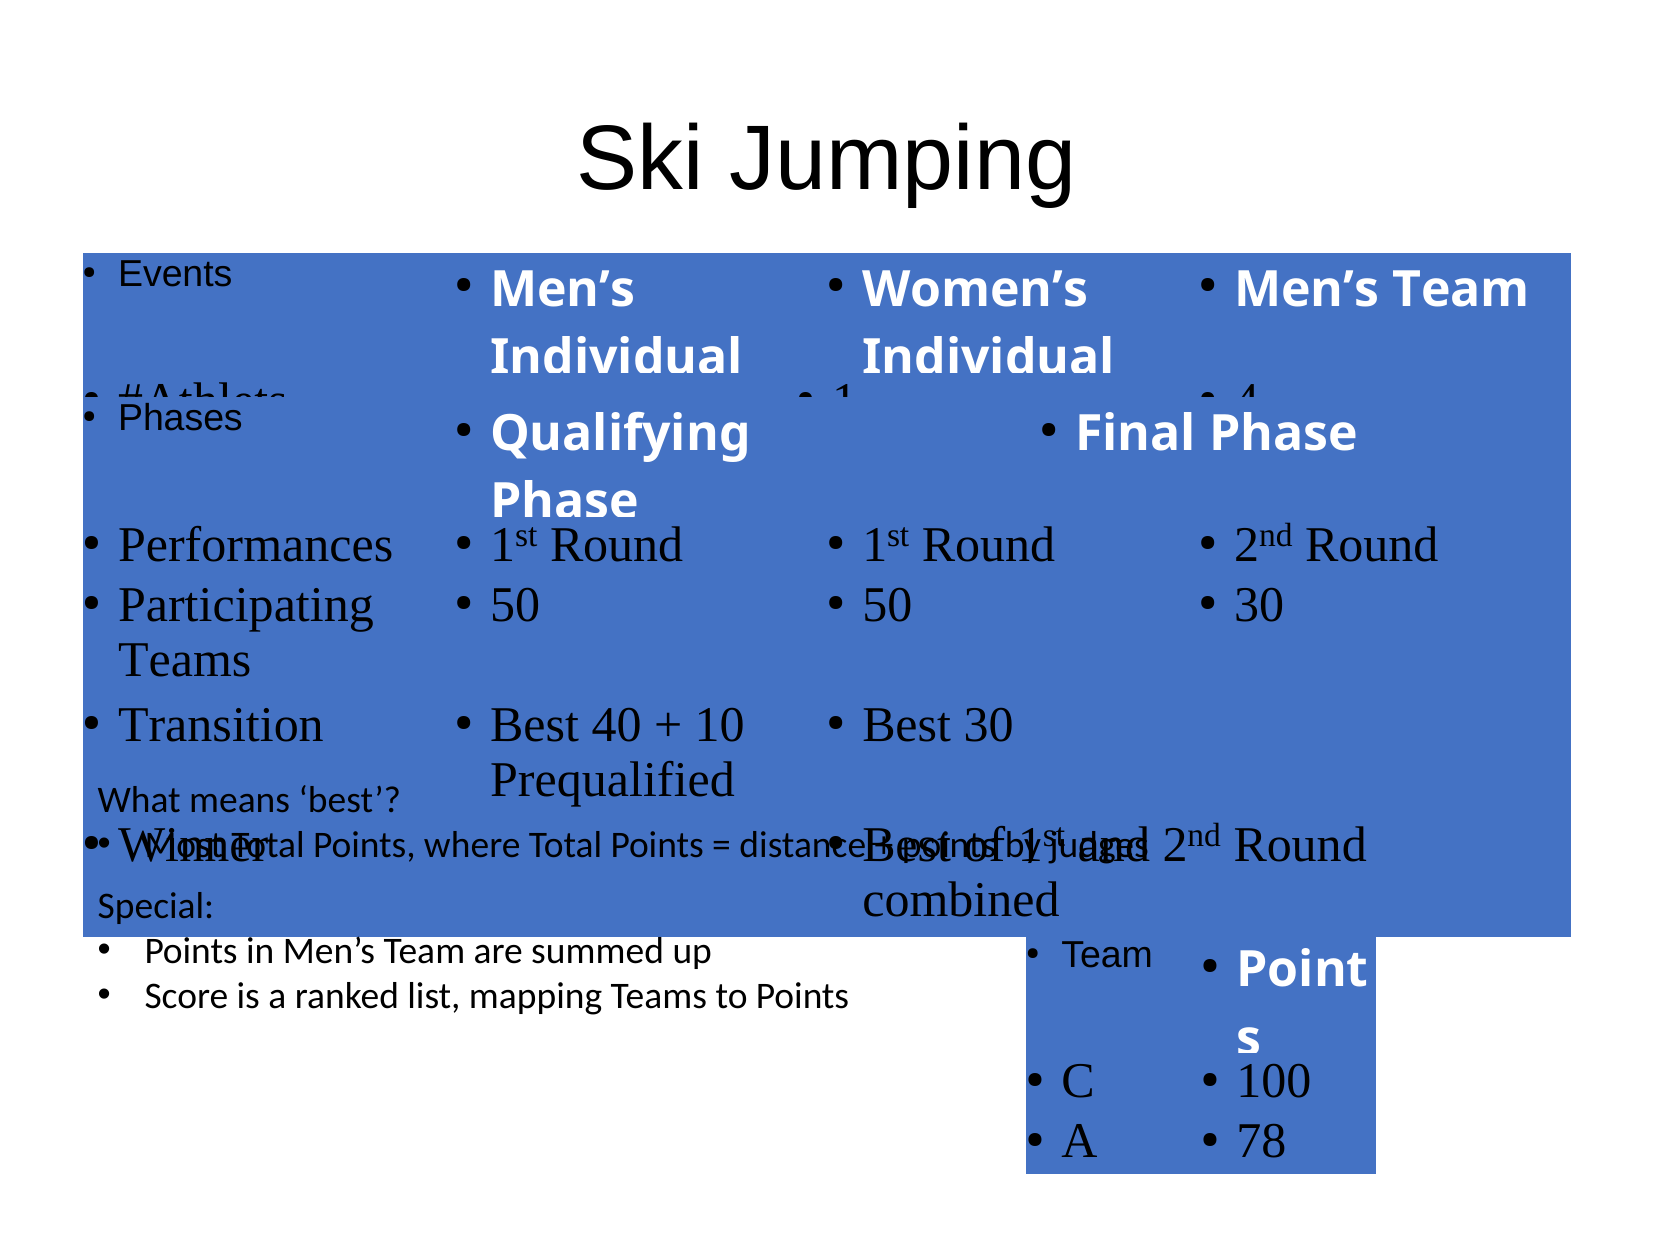

# Ski Jumping
| Events | Men’s Individual | Women’s Individual | Men’s Team |
| --- | --- | --- | --- |
| #Athlets | 1 | | 4 |
| Phases | Qualifying Phase | Final Phase | |
| --- | --- | --- | --- |
| Performances | 1st Round | 1st Round | 2nd Round |
| Participating Teams | 50 | 50 | 30 |
| Transition | Best 40 + 10 Prequalified | Best 30 | |
| Winner | | Best of 1st and 2nd Round combined | |
What means ‘best’?
Most Total Points, where Total Points = distance + points by judges
Special:
Points in Men’s Team are summed up
Score is a ranked list, mapping Teams to Points
| Team | Points |
| --- | --- |
| C | 100 |
| A | 78 |